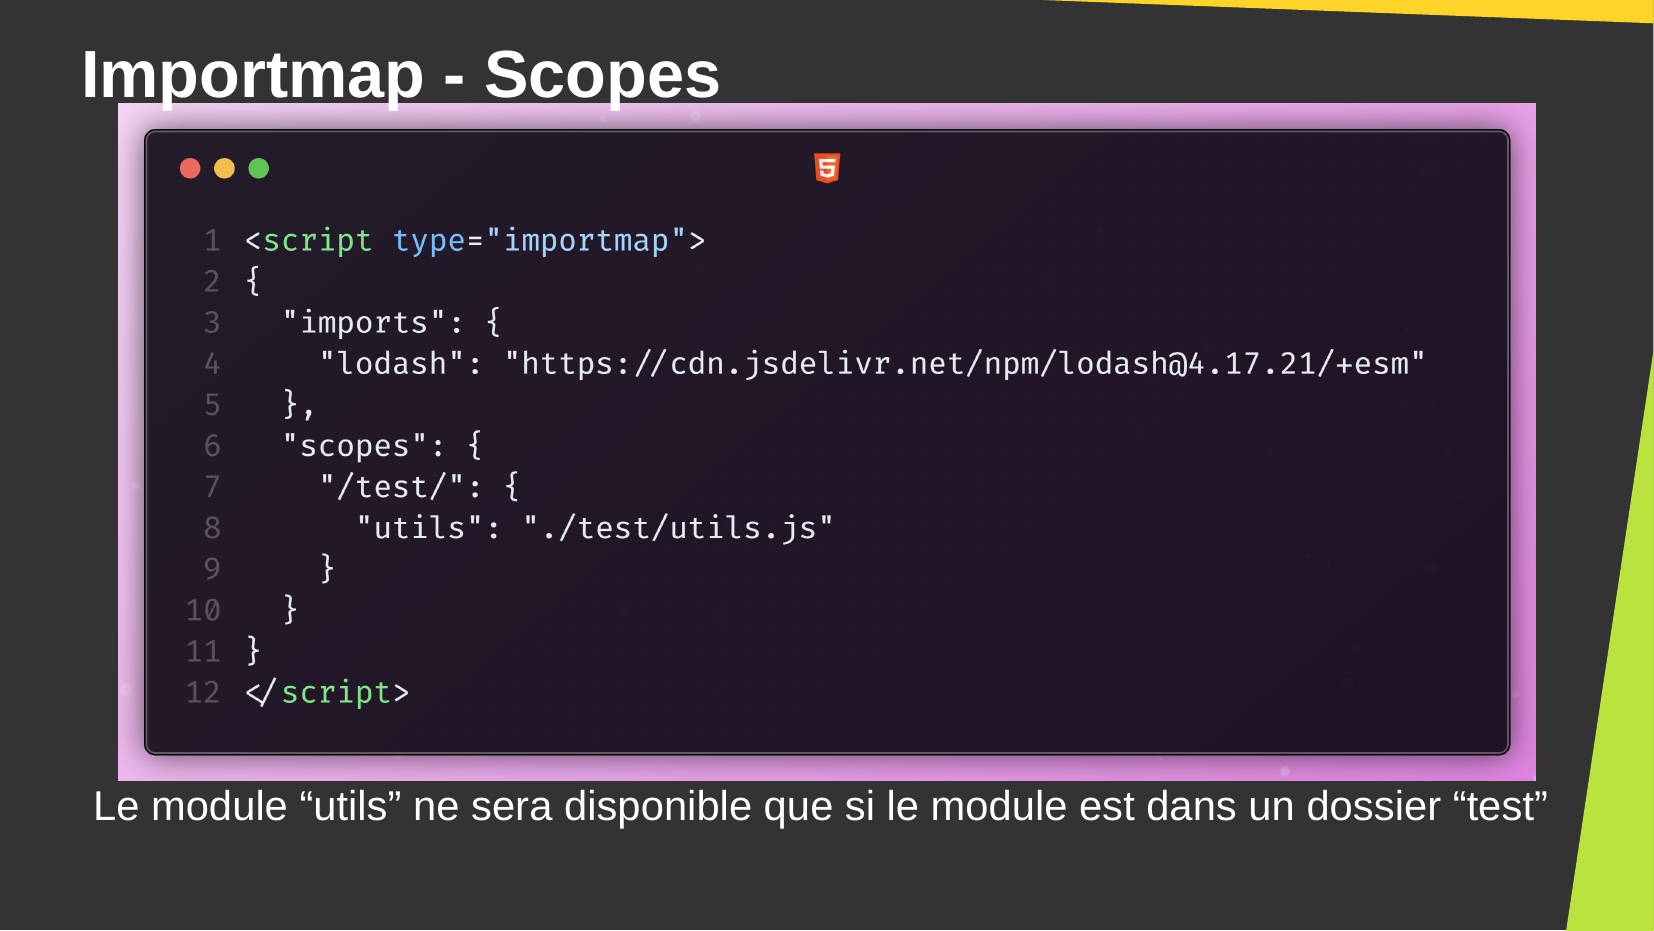

# Importmap - Scopes
Le module “utils” ne sera disponible que si le module est dans un dossier “test”